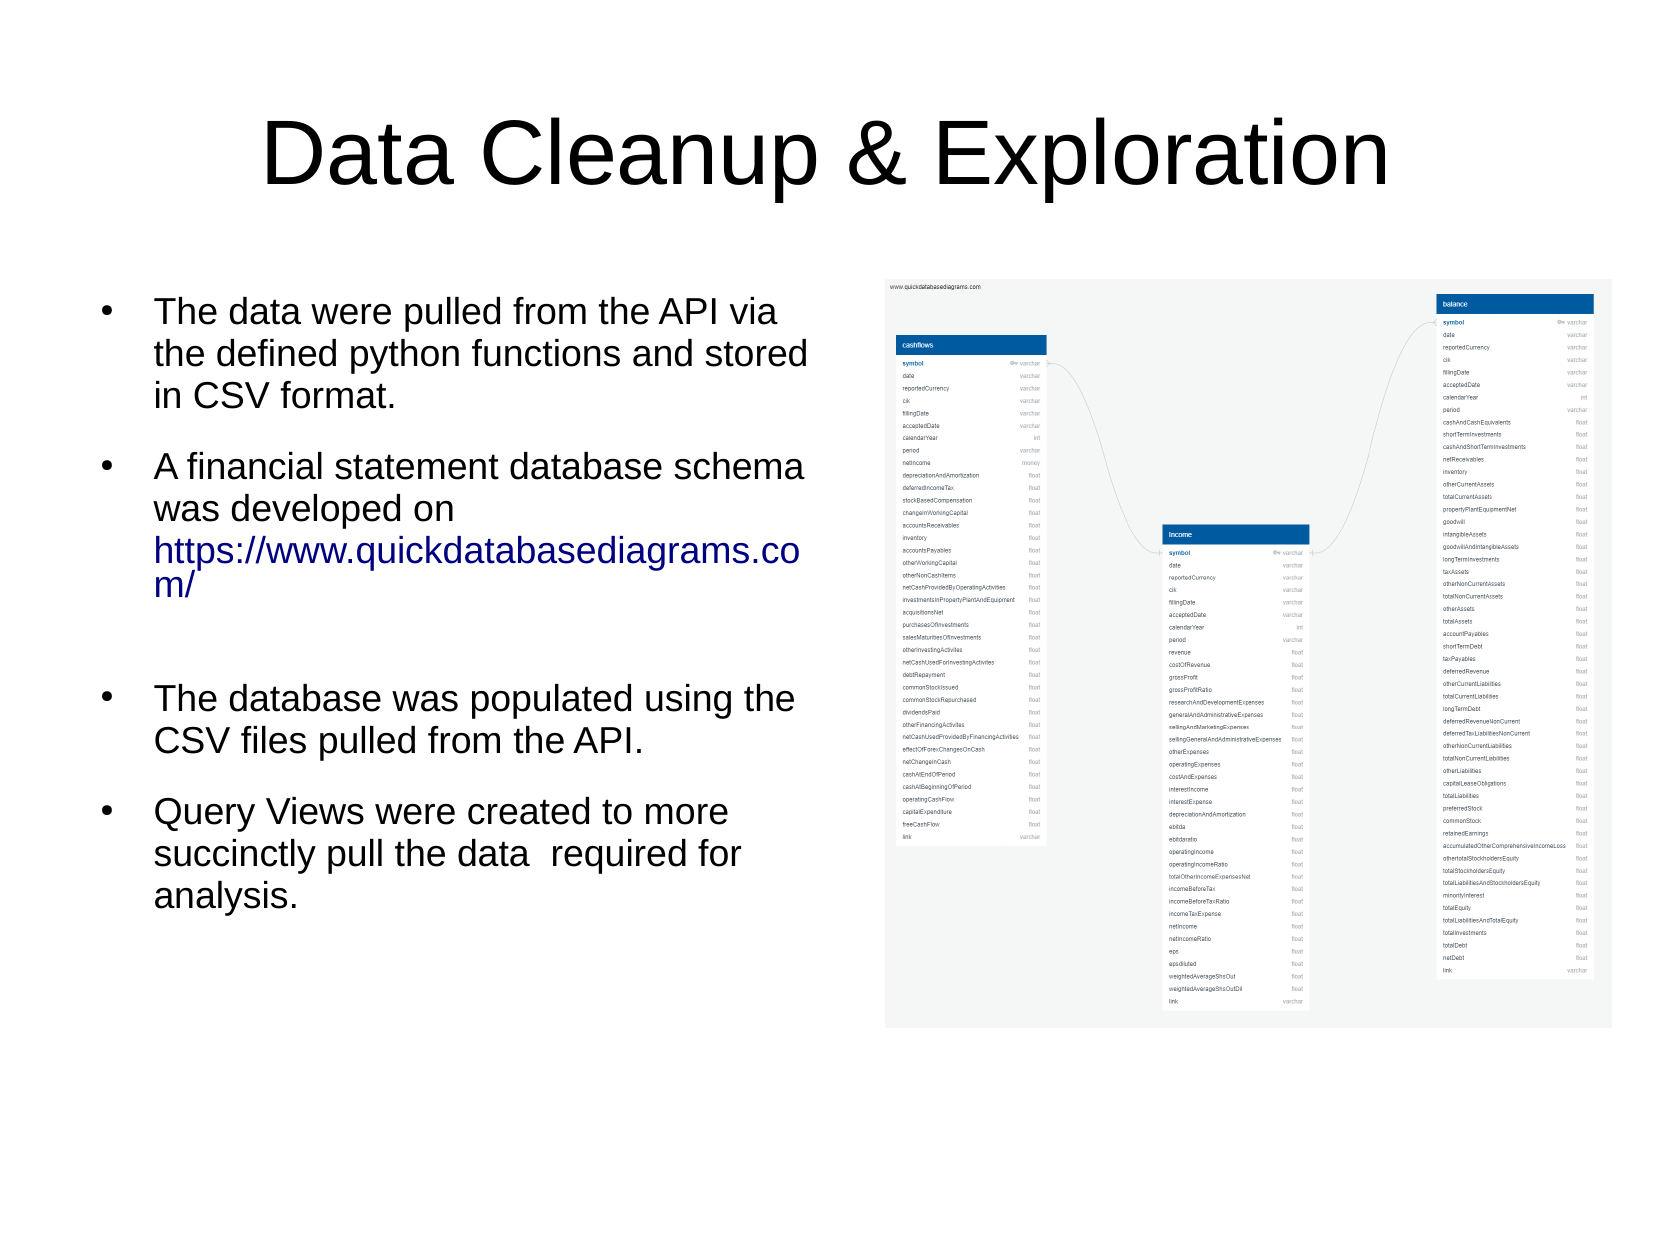

# Data Cleanup & Exploration
The data were pulled from the API via the defined python functions and stored in CSV format.
A financial statement database schema was developed on https://www.quickdatabasediagrams.com/
The database was populated using the CSV files pulled from the API.
Query Views were created to more succinctly pull the data required for analysis.